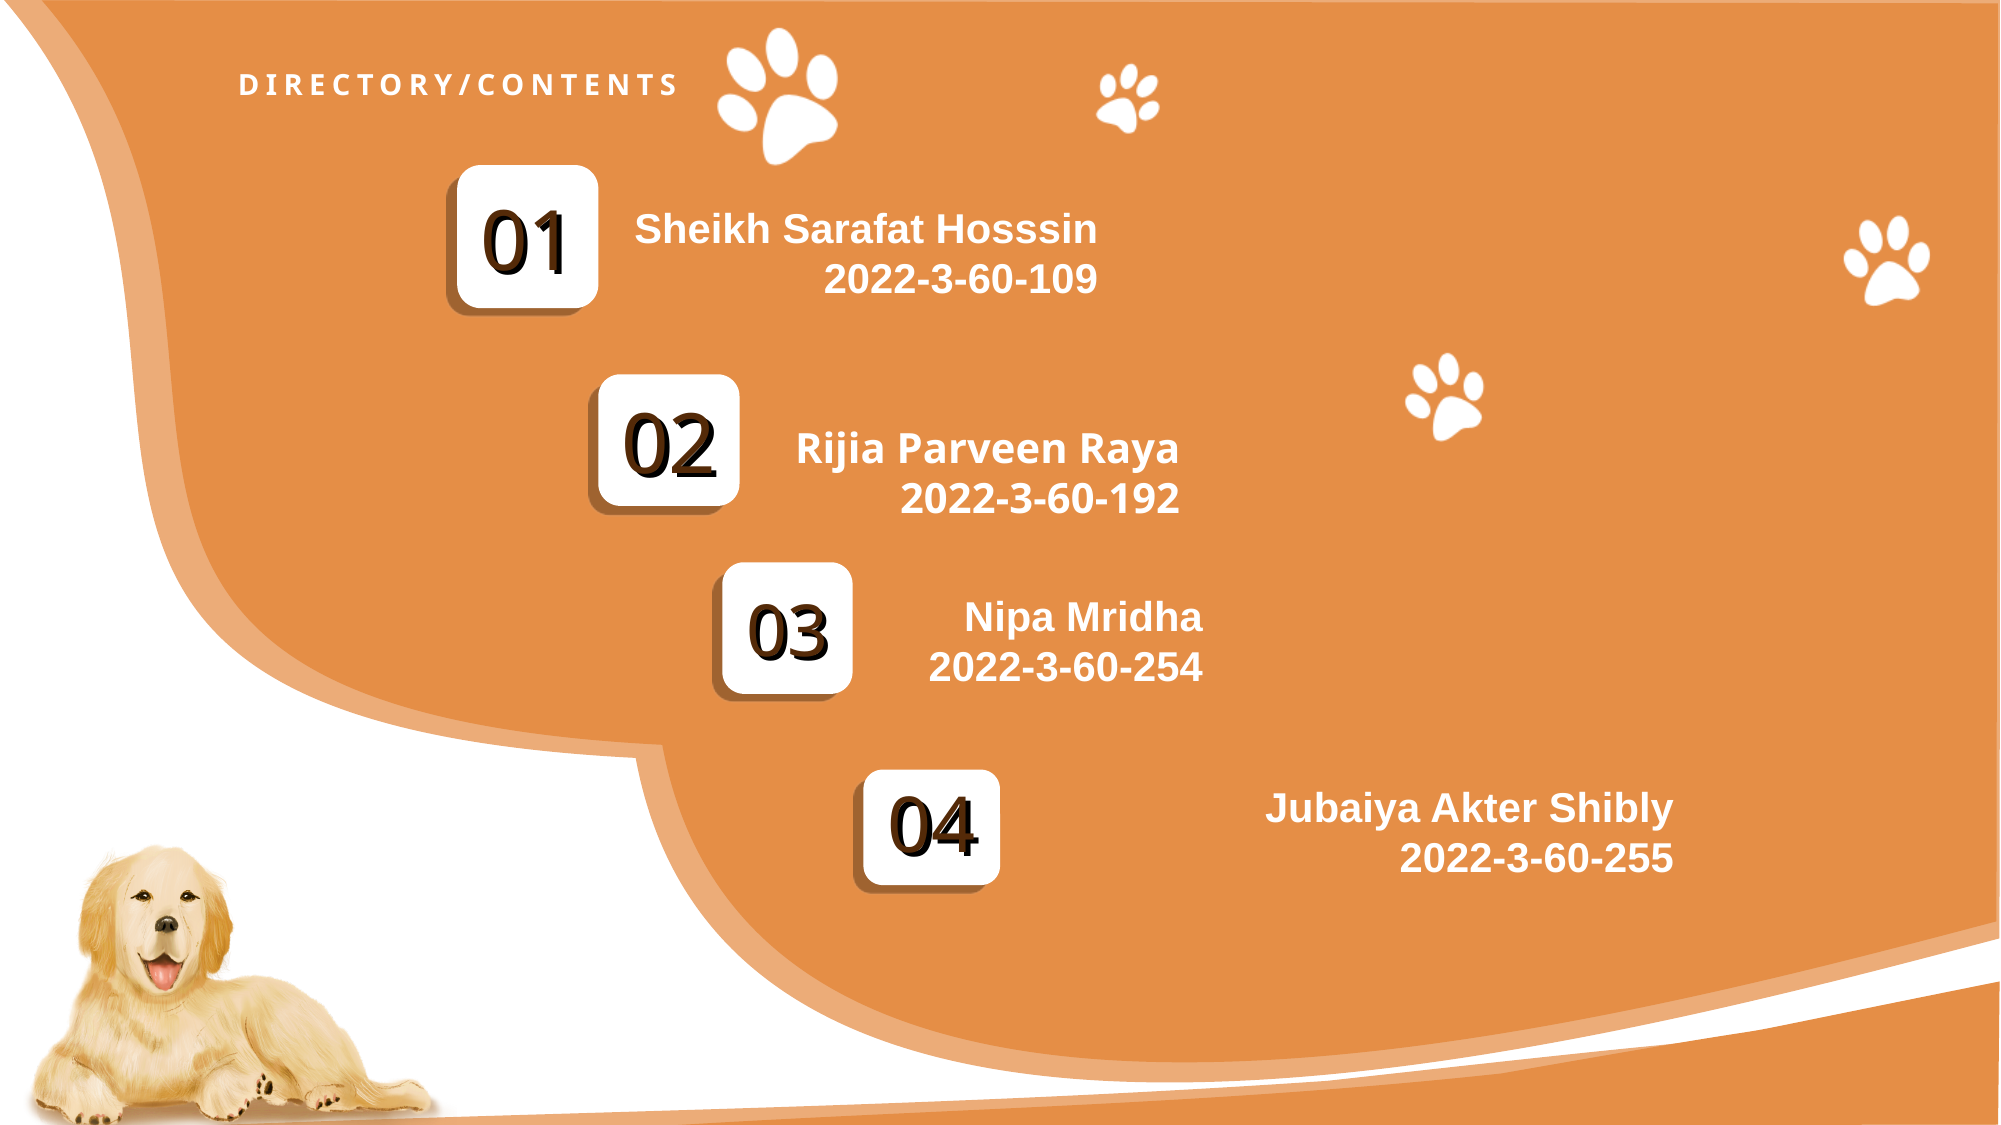

Directory/contents
01
Sheikh Sarafat Hosssin
2022-3-60-109
02
Rijia Parveen Raya
2022-3-60-192
03
Nipa Mridha
2022-3-60-254
04
Jubaiya Akter Shibly
2022-3-60-255